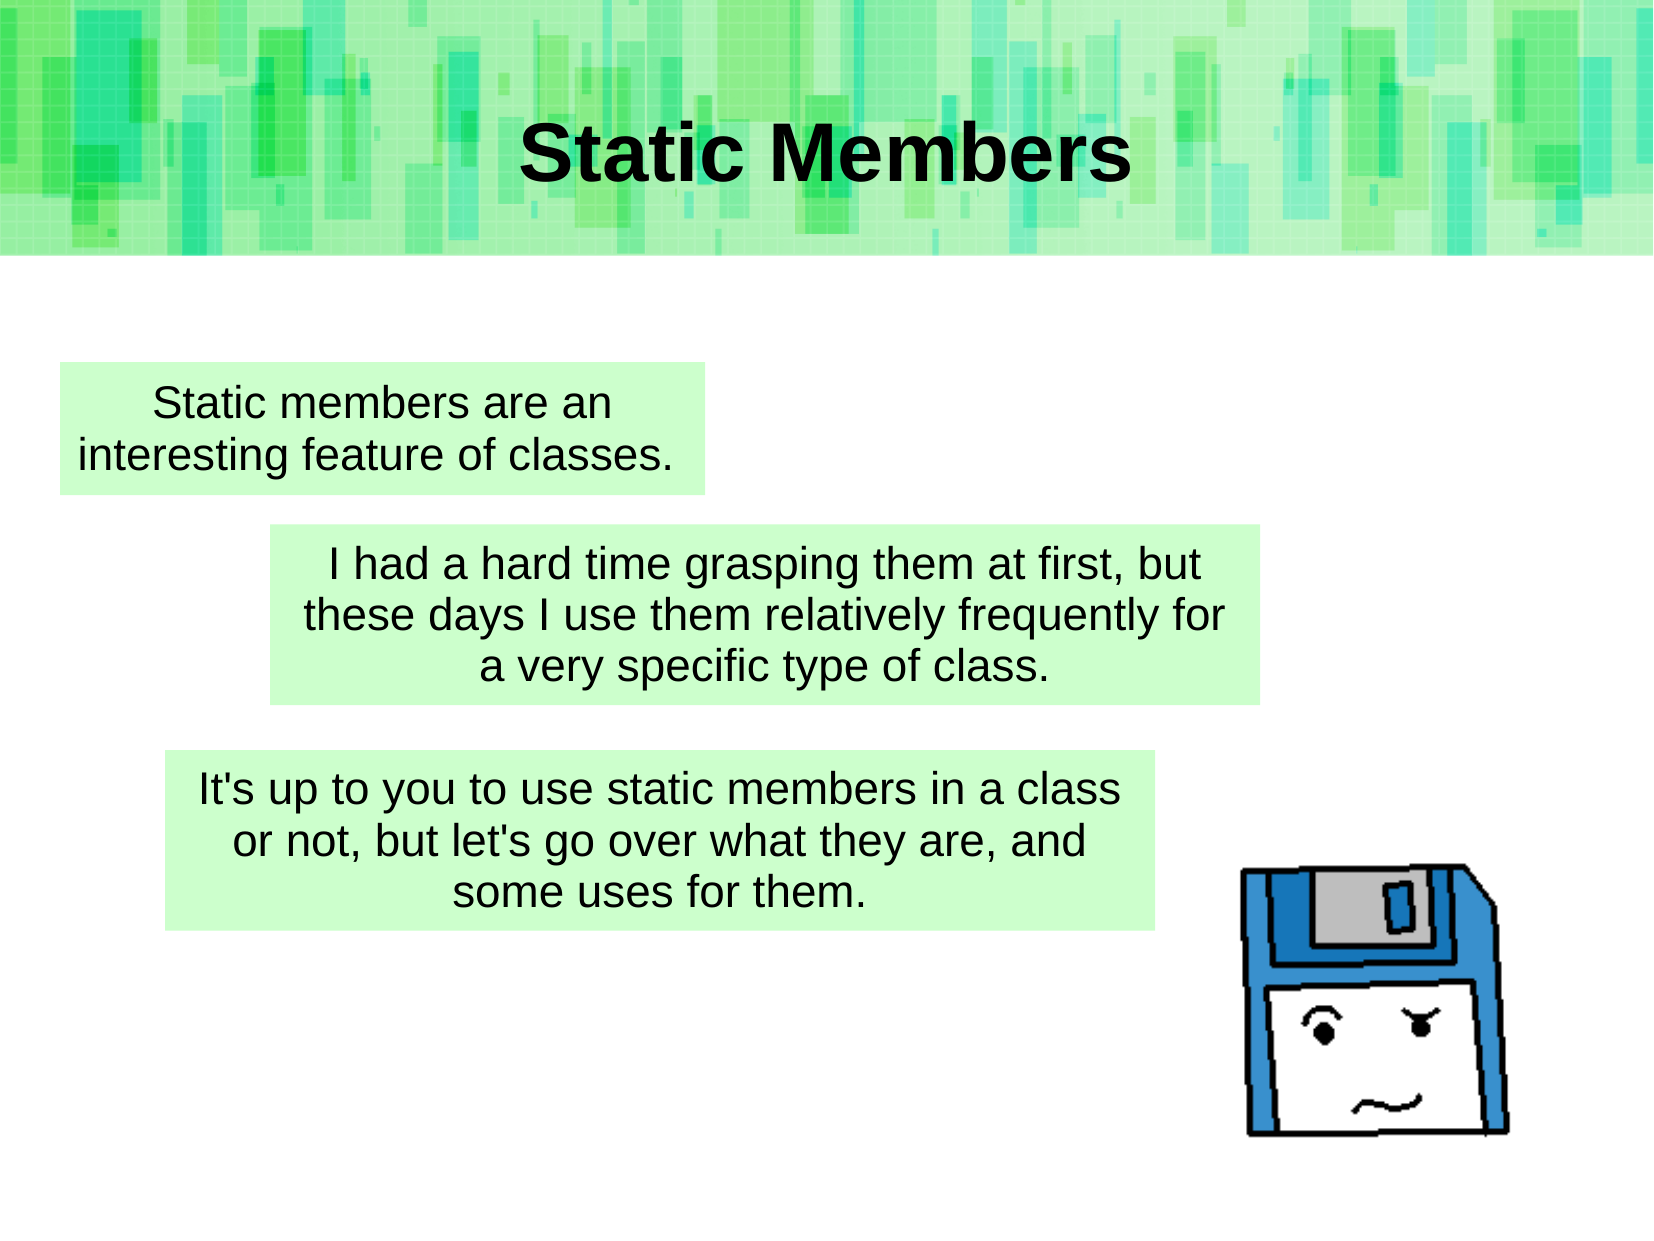

# Static Members
Static members are an interesting feature of classes.
I had a hard time grasping them at first, but these days I use them relatively frequently for a very specific type of class.
It's up to you to use static members in a class or not, but let's go over what they are, and some uses for them.